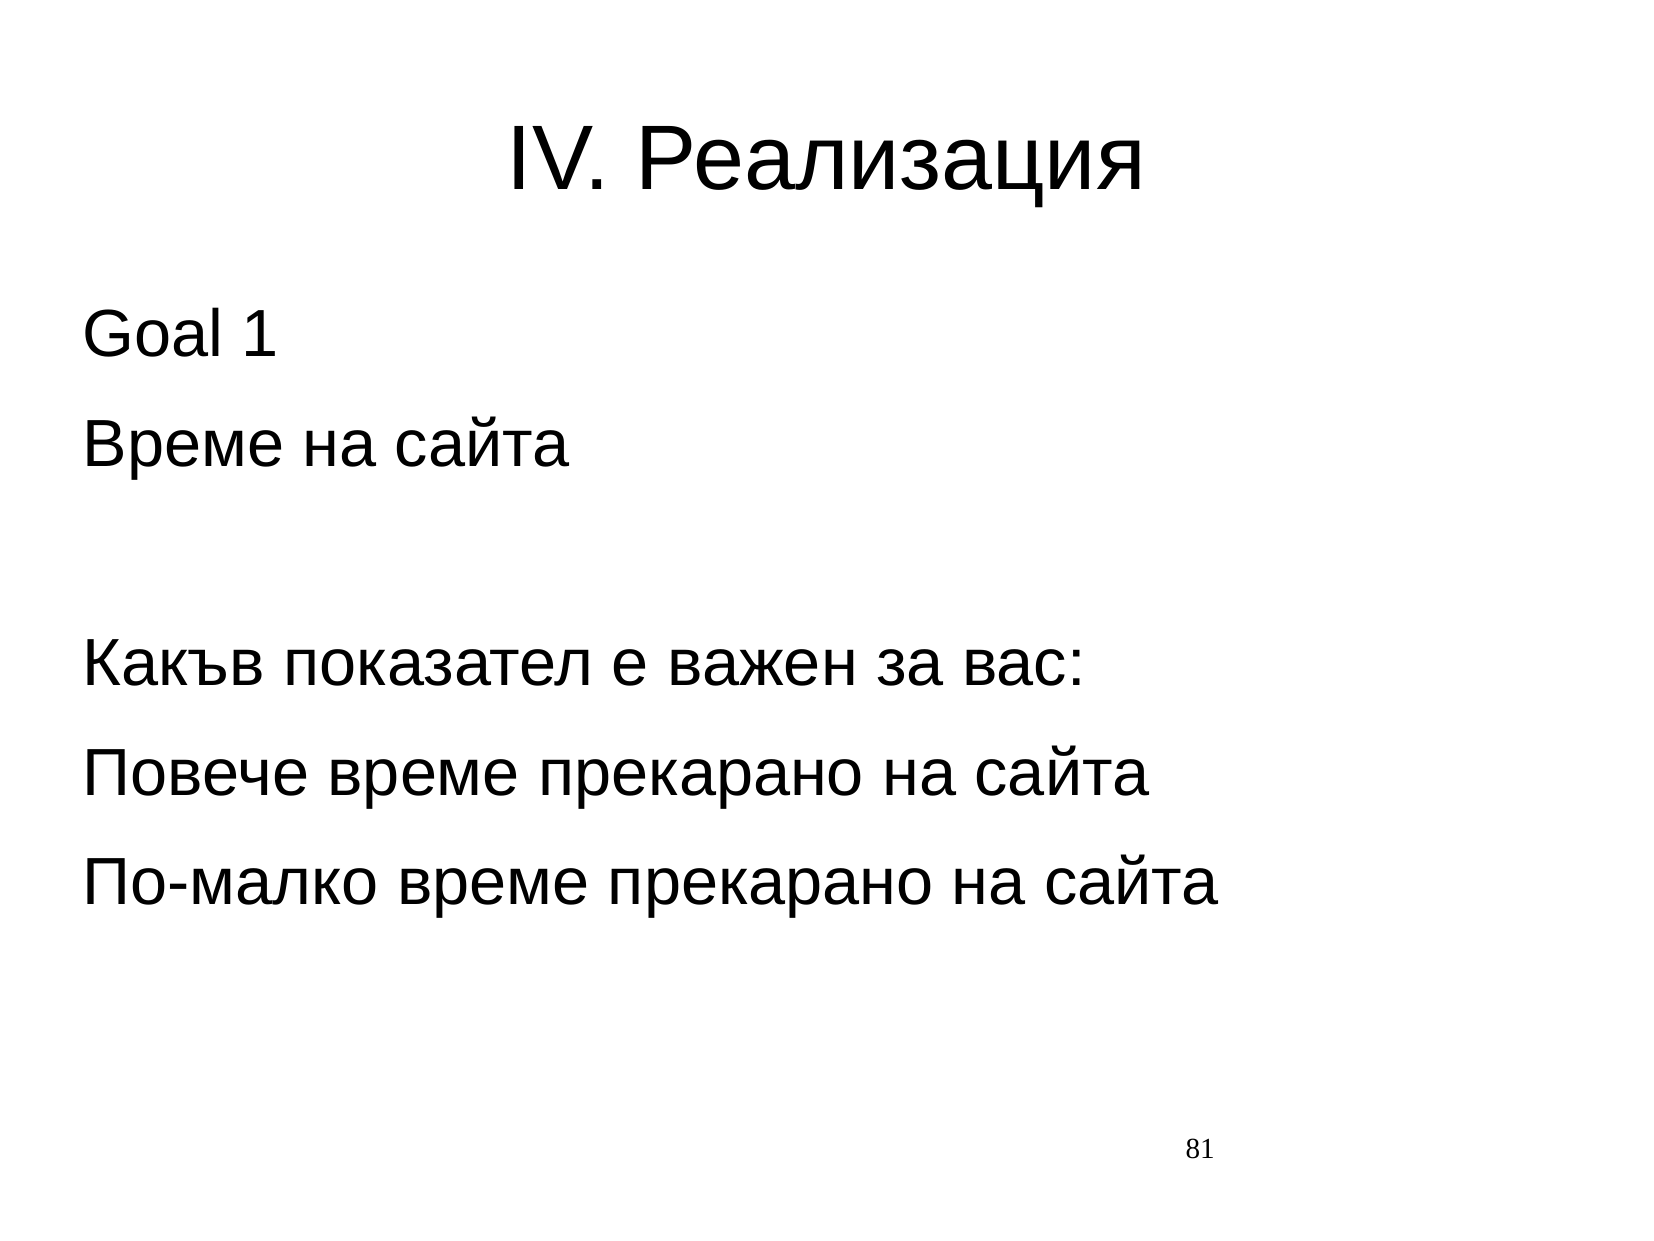

# IV. Реализация
Goal 1
Време на сайта
Какъв показател е важен за вас:
Повече време прекарано на сайта
По-малко време прекарано на сайта